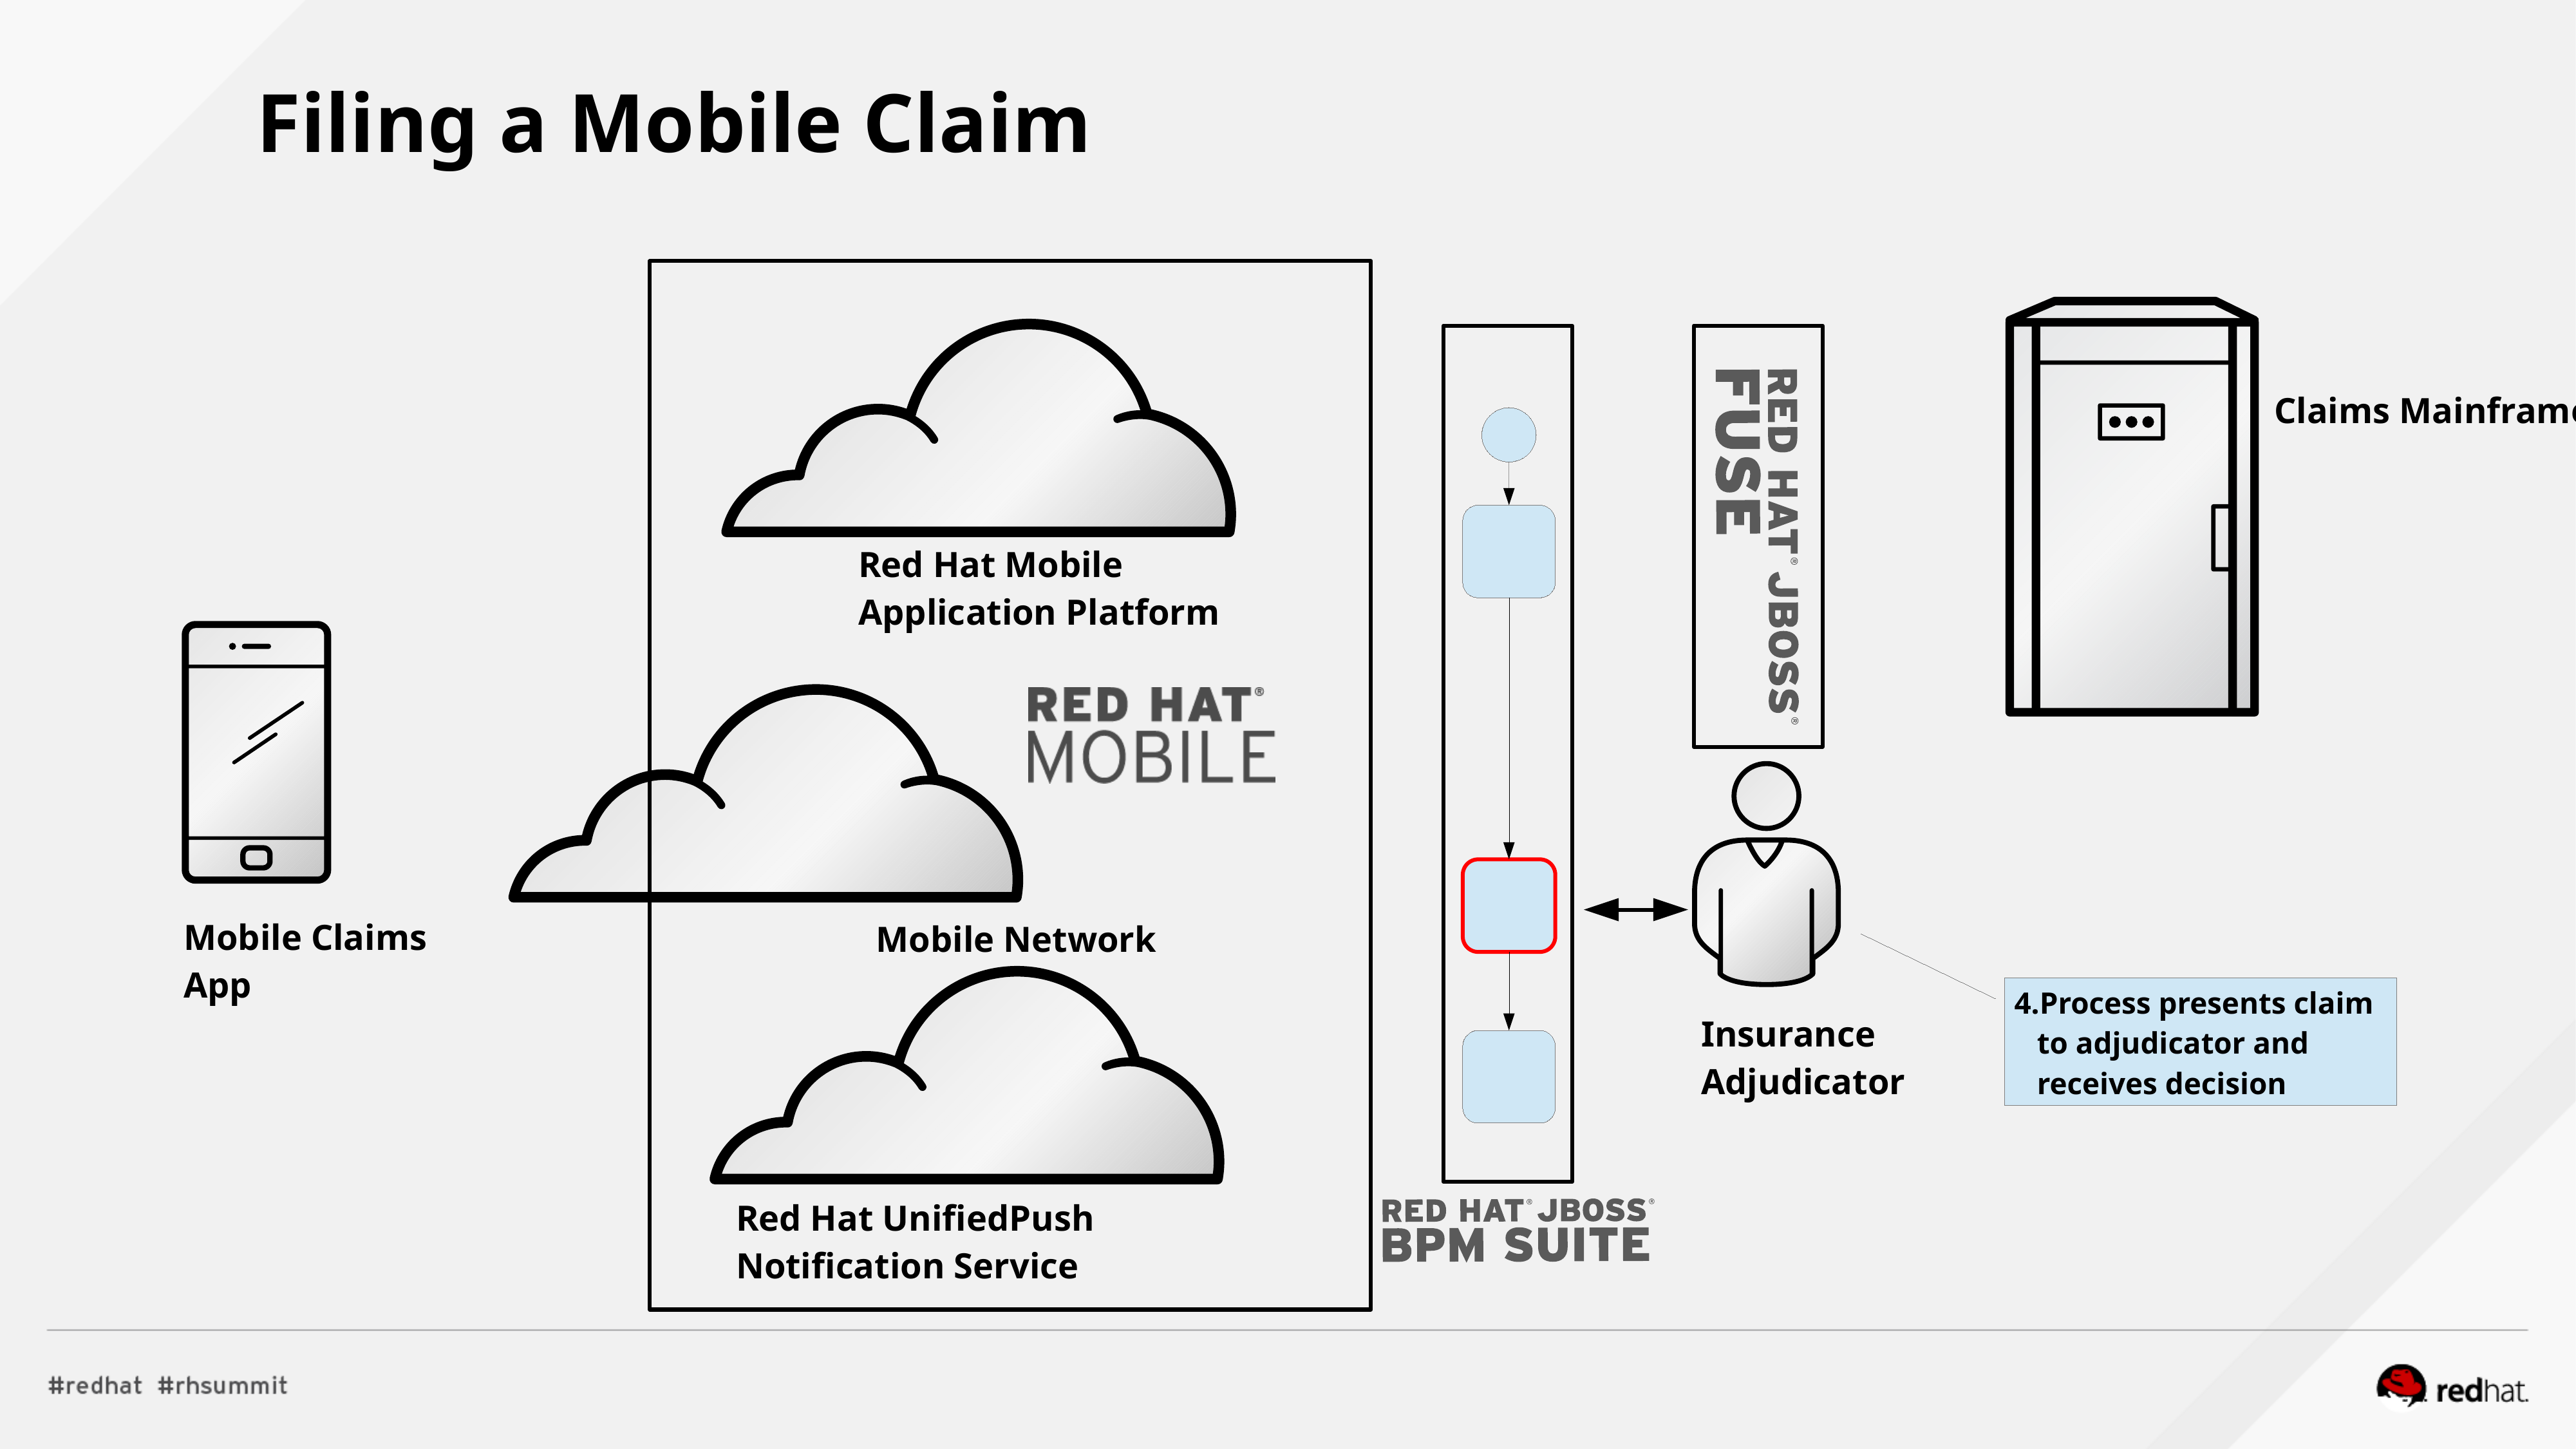

# Filing a Mobile Claim
Claims Mainframe
Red Hat Mobile Application Platform
Mobile Claims App
Mobile Network
Process presents claim to adjudicator and receives decision
Insurance Adjudicator
Red Hat UnifiedPush Notification Service